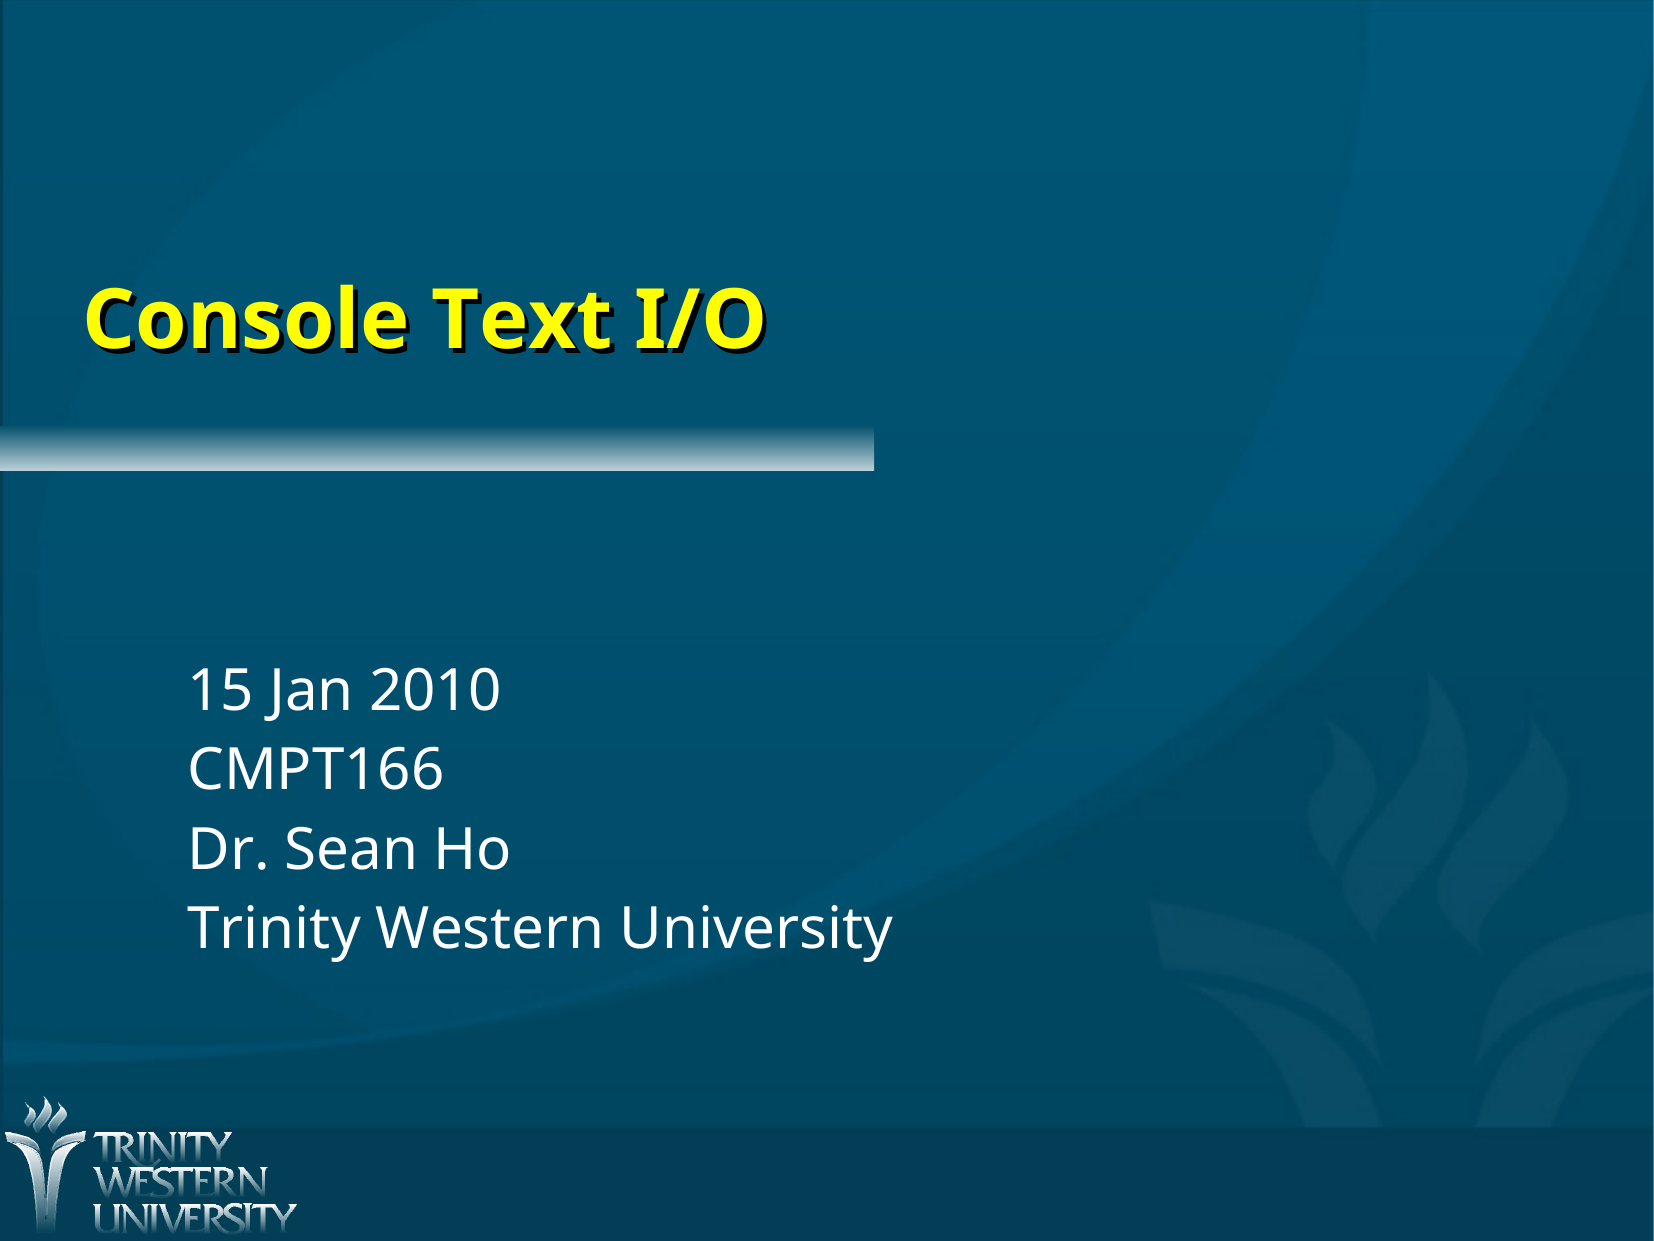

# Console Text I/O
15 Jan 2010
CMPT166
Dr. Sean Ho
Trinity Western University